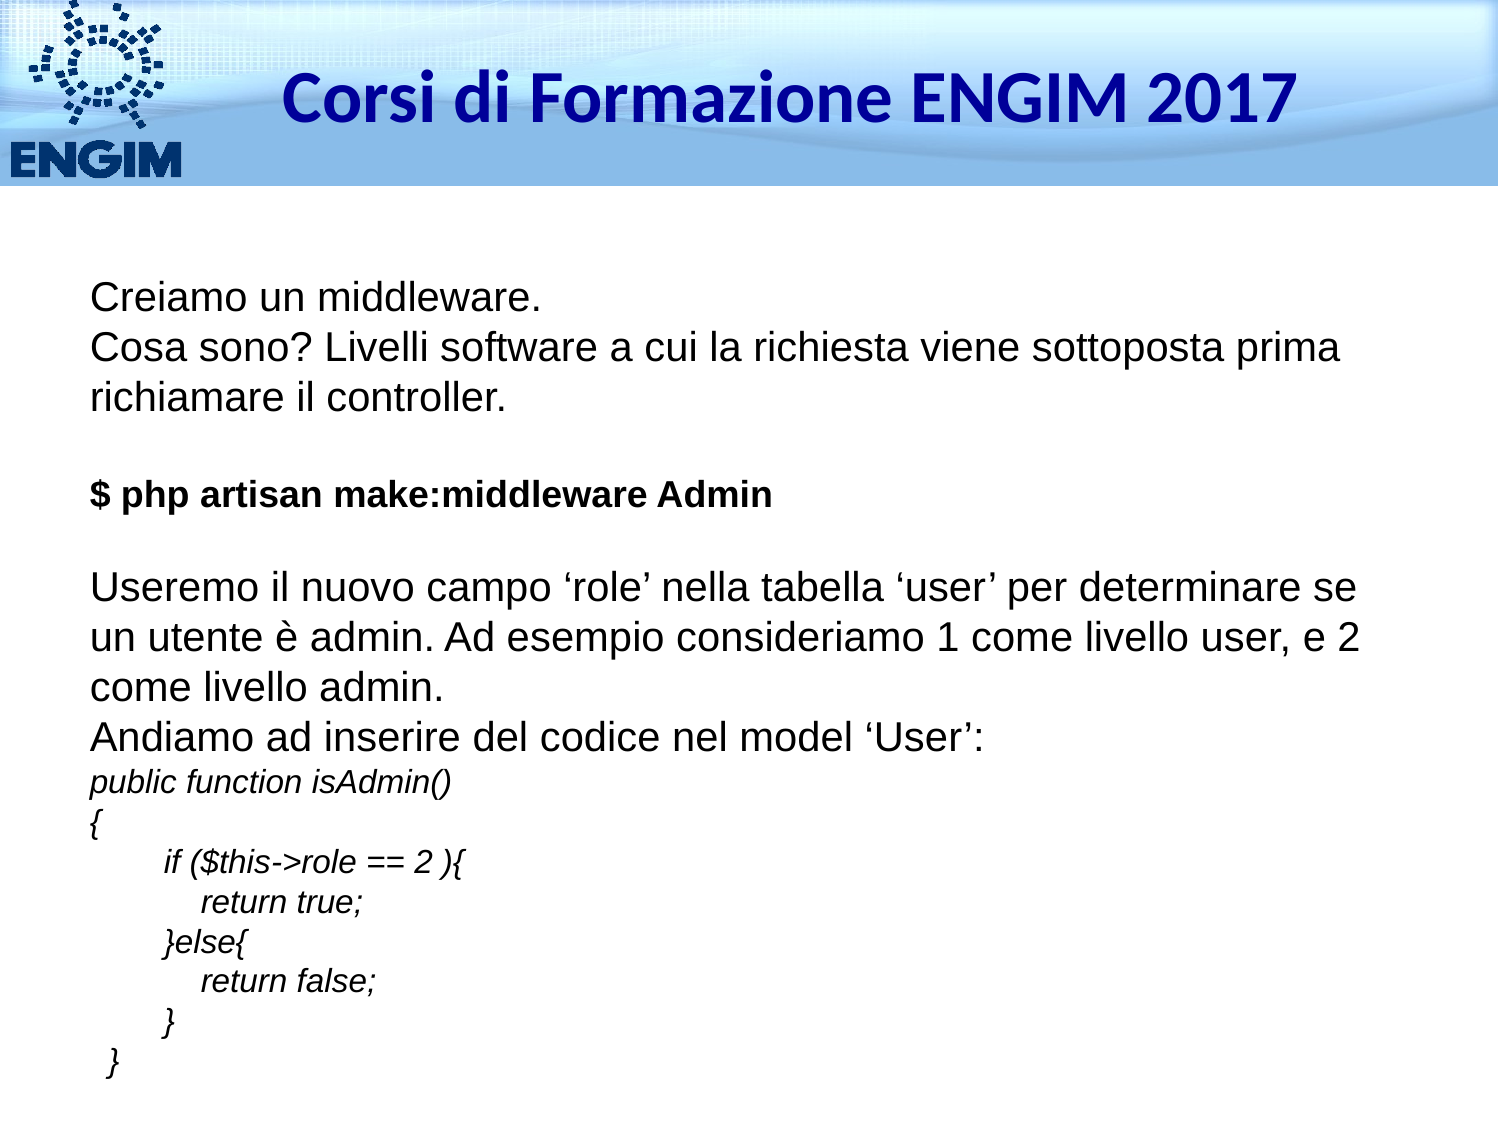

Corsi di Formazione ENGIM 2017
Creiamo un middleware.
Cosa sono? Livelli software a cui la richiesta viene sottoposta prima richiamare il controller.
$ php artisan make:middleware Admin
Useremo il nuovo campo ‘role’ nella tabella ‘user’ per determinare se un utente è admin. Ad esempio consideriamo 1 come livello user, e 2 come livello admin.
Andiamo ad inserire del codice nel model ‘User’:
public function isAdmin()
{
 if ($this->role == 2 ){
 return true;
 }else{
 return false;
 }
 }